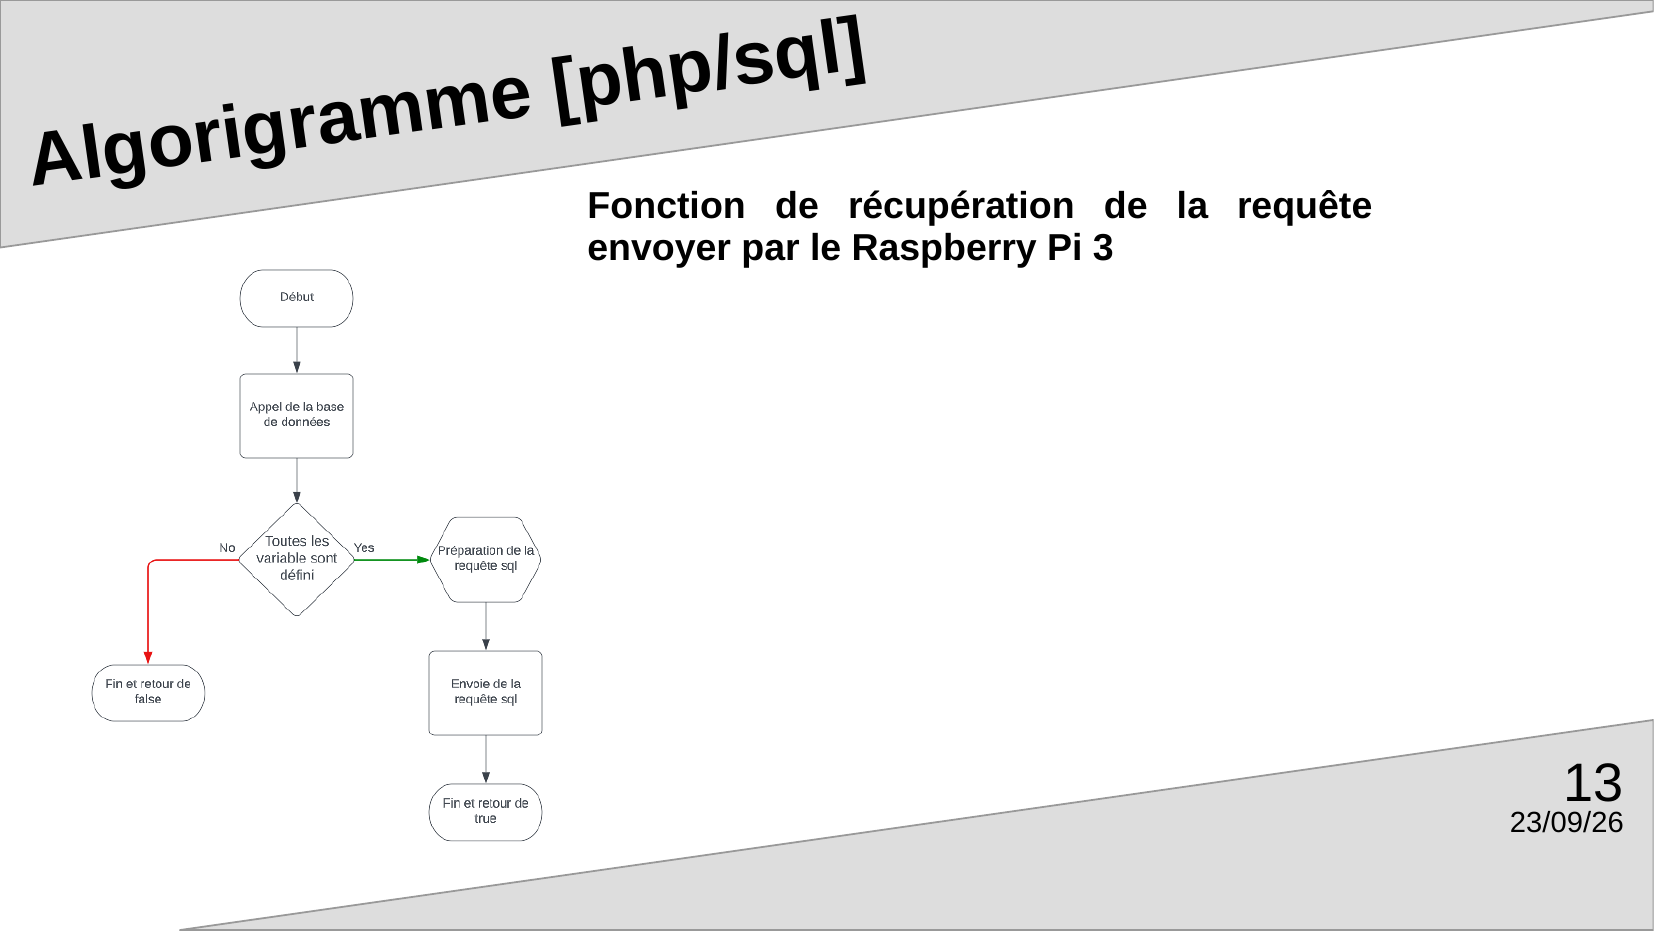

# Algorigramme [php/sql]
Fonction de récupération de la requête envoyer par le Raspberry Pi 3
13